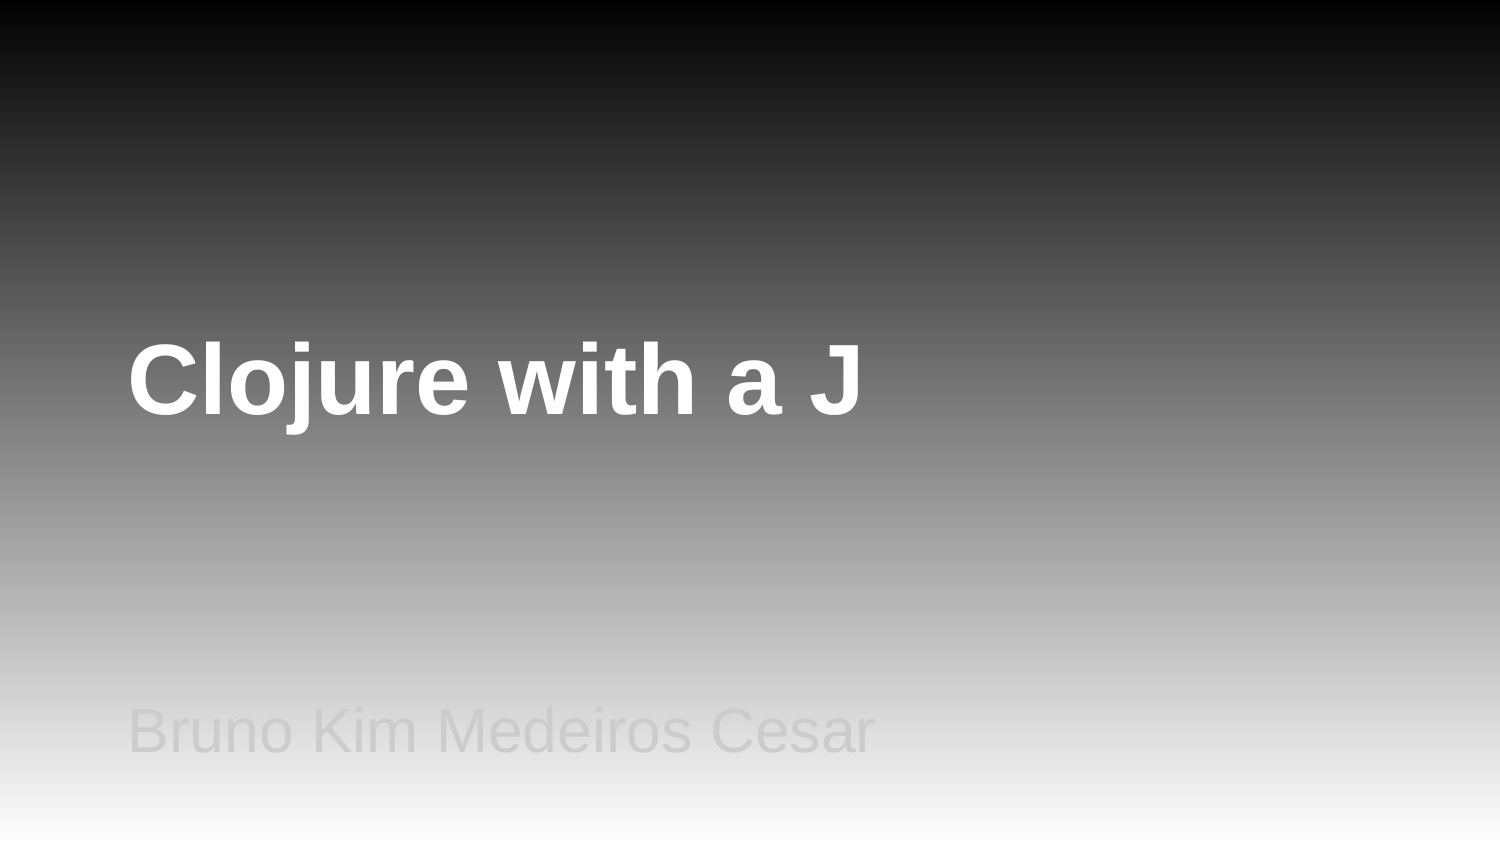

# Clojure with a J
Bruno Kim Medeiros Cesar